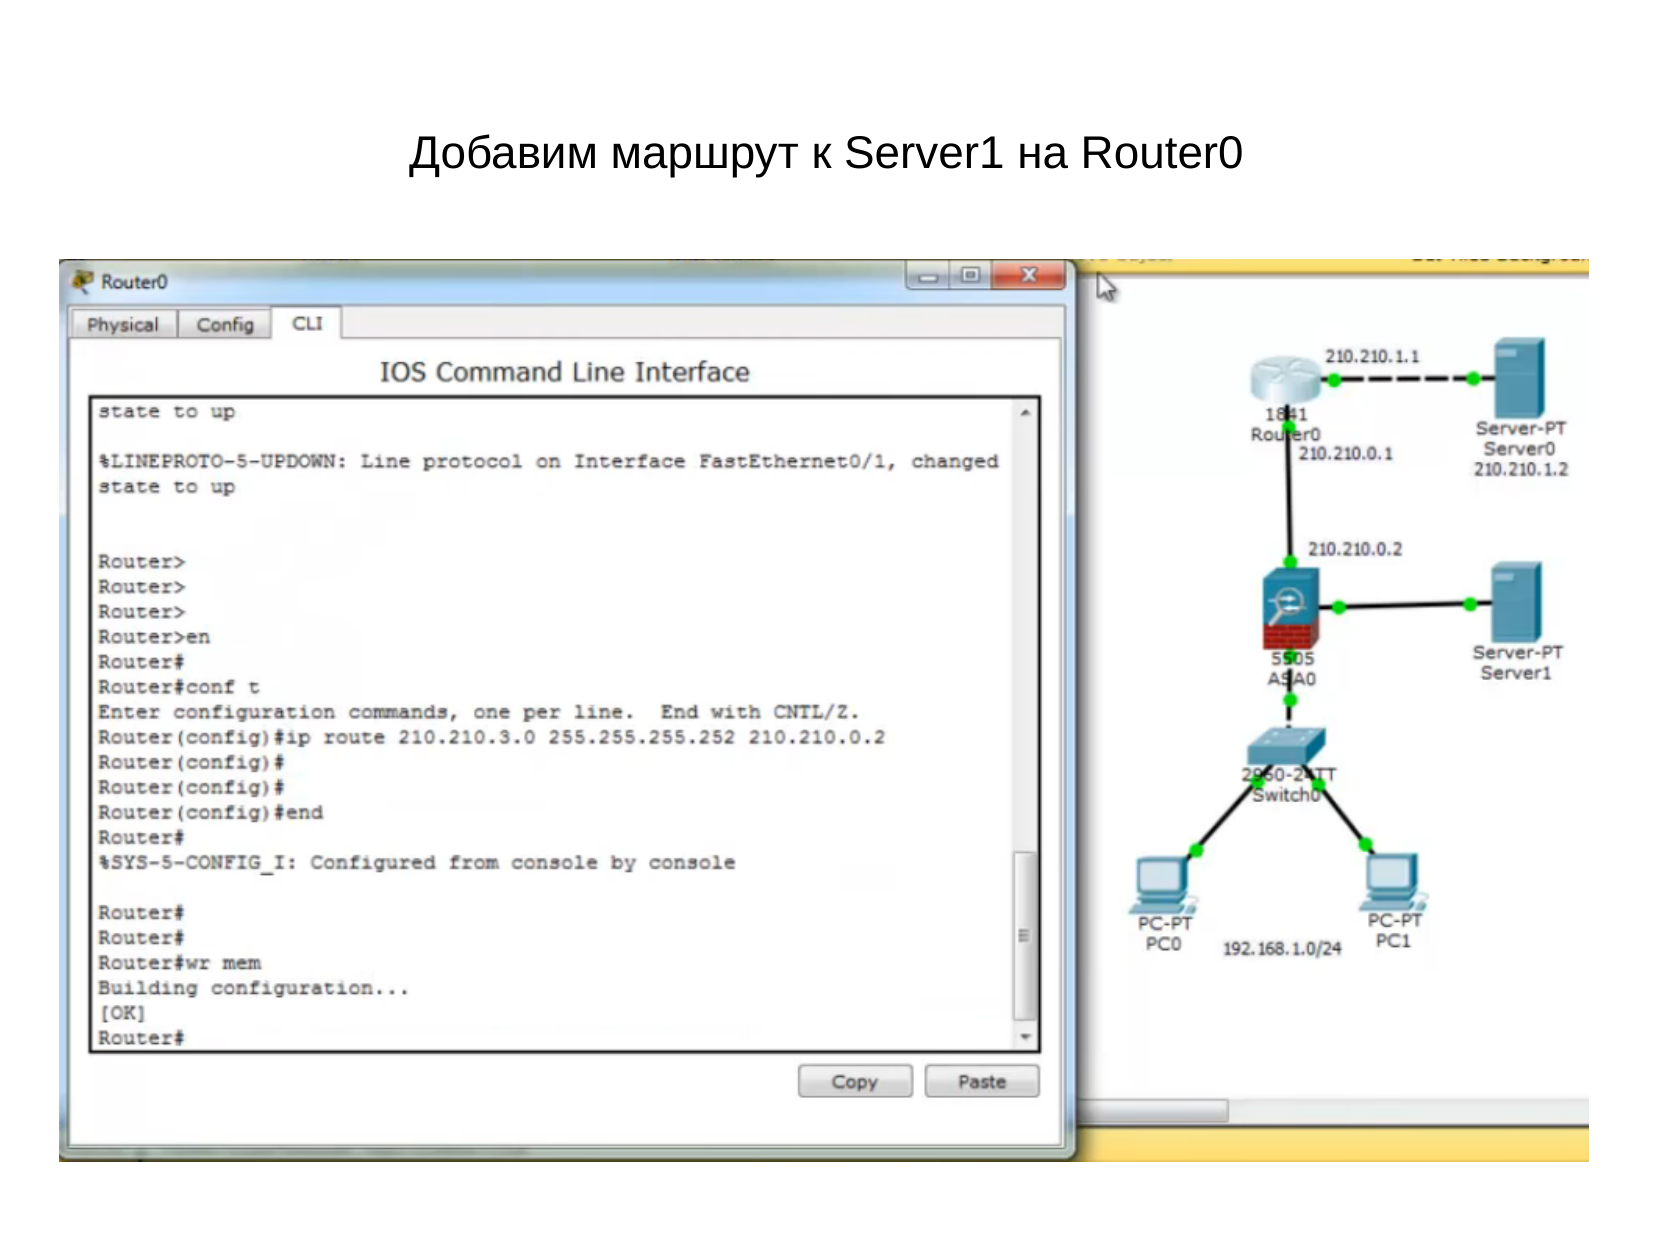

# Добавим маршрут к Server1 на Router0